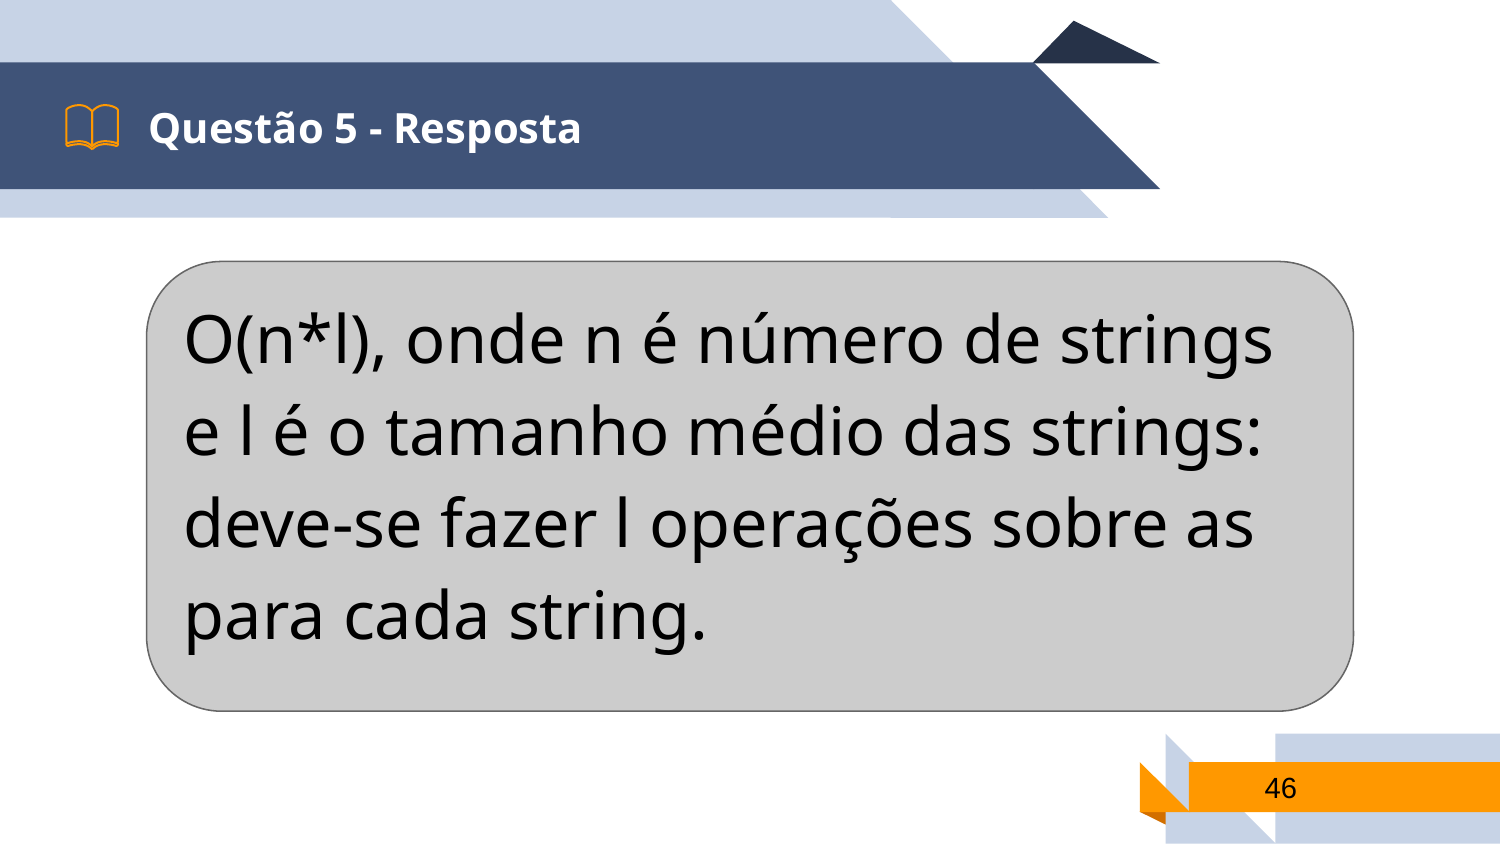

# Questão 5 - Resposta
O(n*l), onde n é número de strings e l é o tamanho médio das strings: deve-se fazer l operações sobre as para cada string.